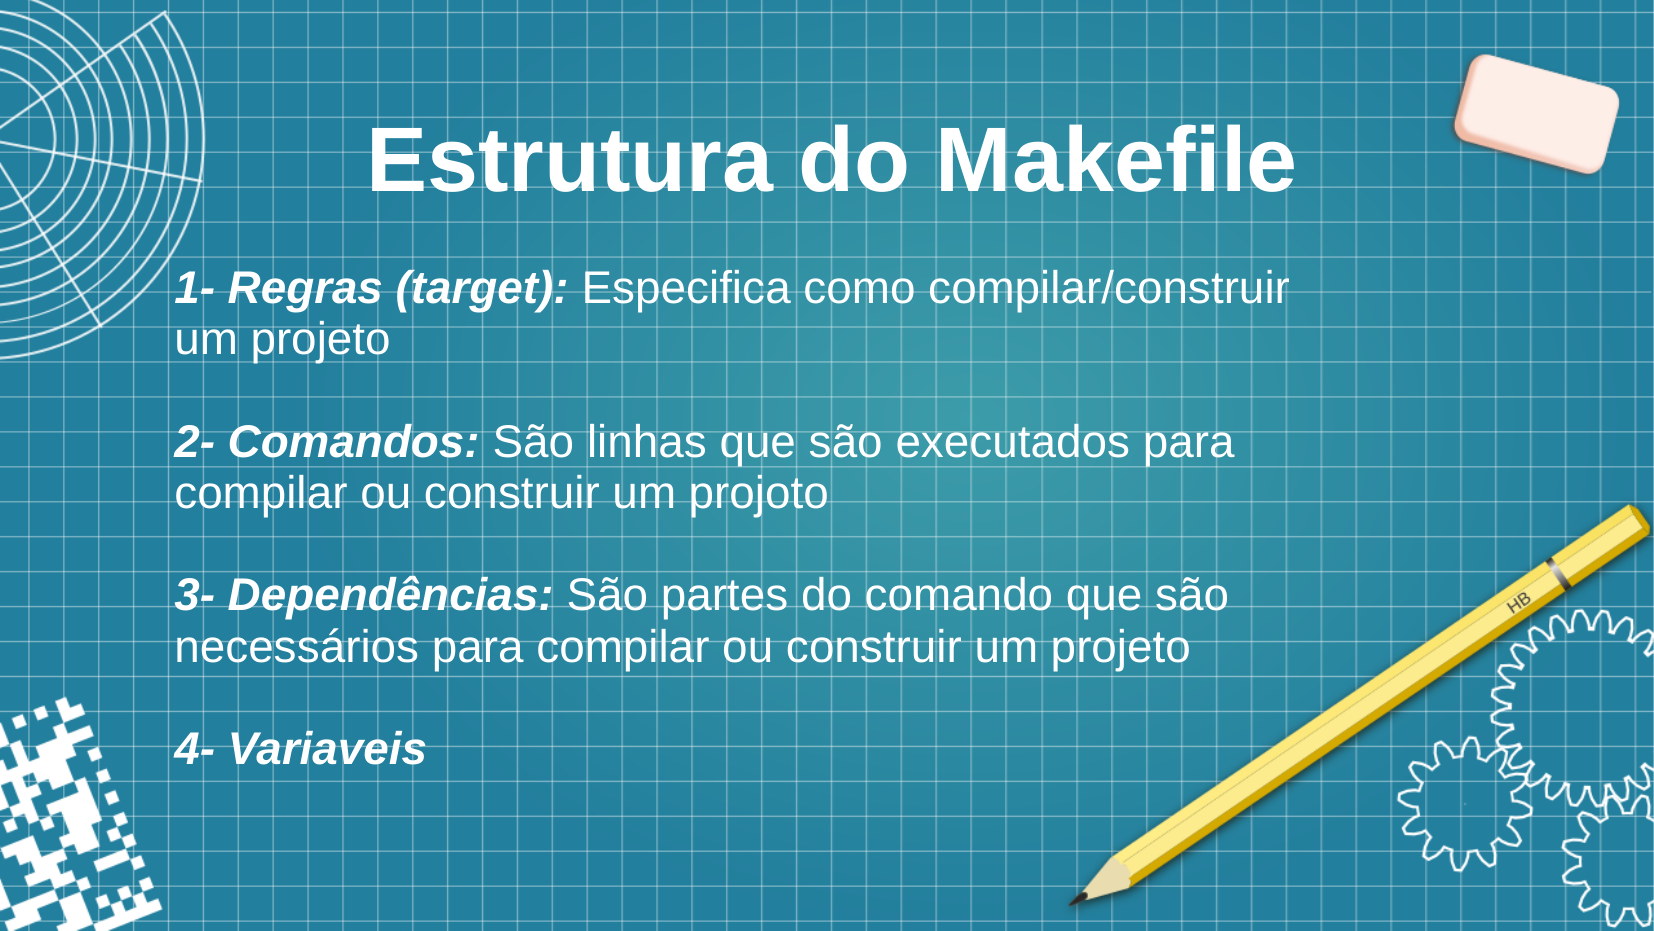

Estrutura do Makefile
# 1- Regras (target): Especifica como compilar/construir um projeto 2- Comandos: São linhas que são executados para compilar ou construir um projoto 3- Dependências: São partes do comando que são necessários para compilar ou construir um projeto 4- Variaveis